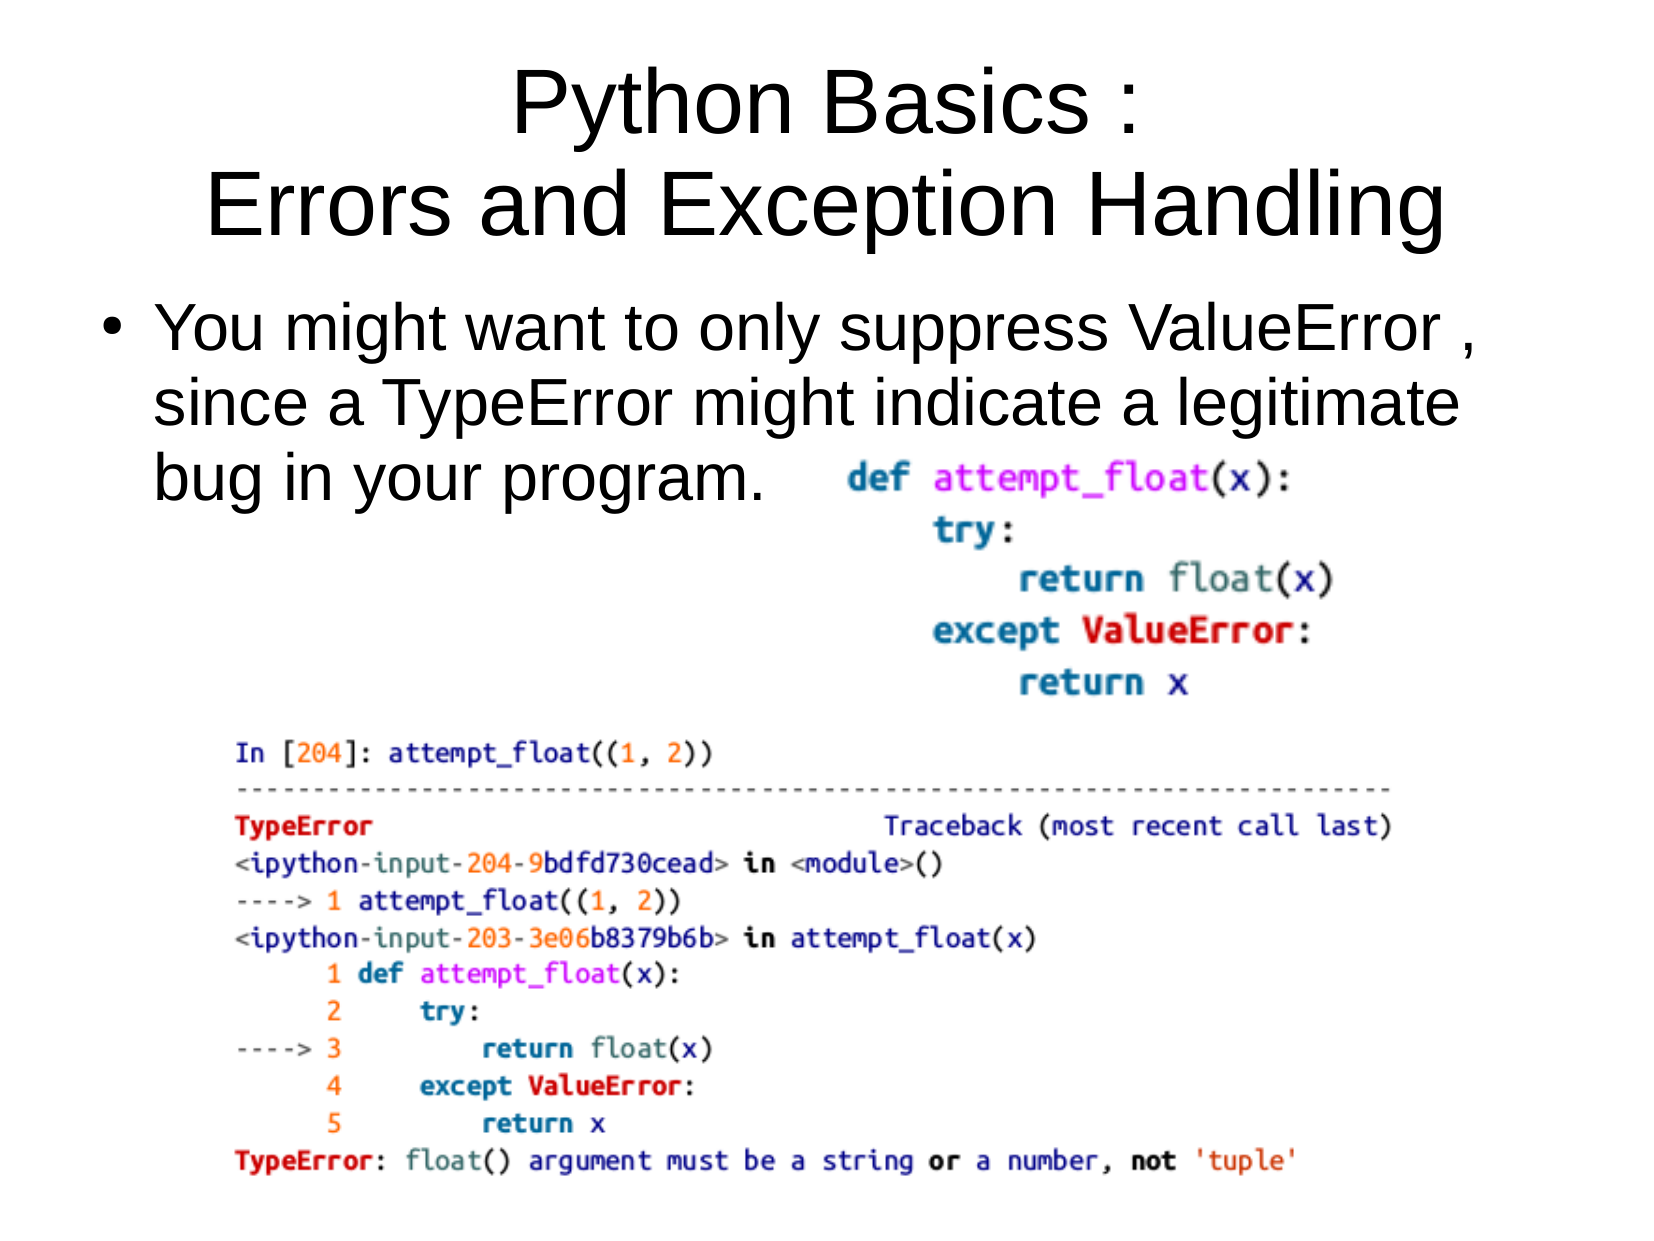

# Python Basics : Errors and Exception Handling
You might want to only suppress ValueError , since a TypeError might indicate a legitimate bug in your program.